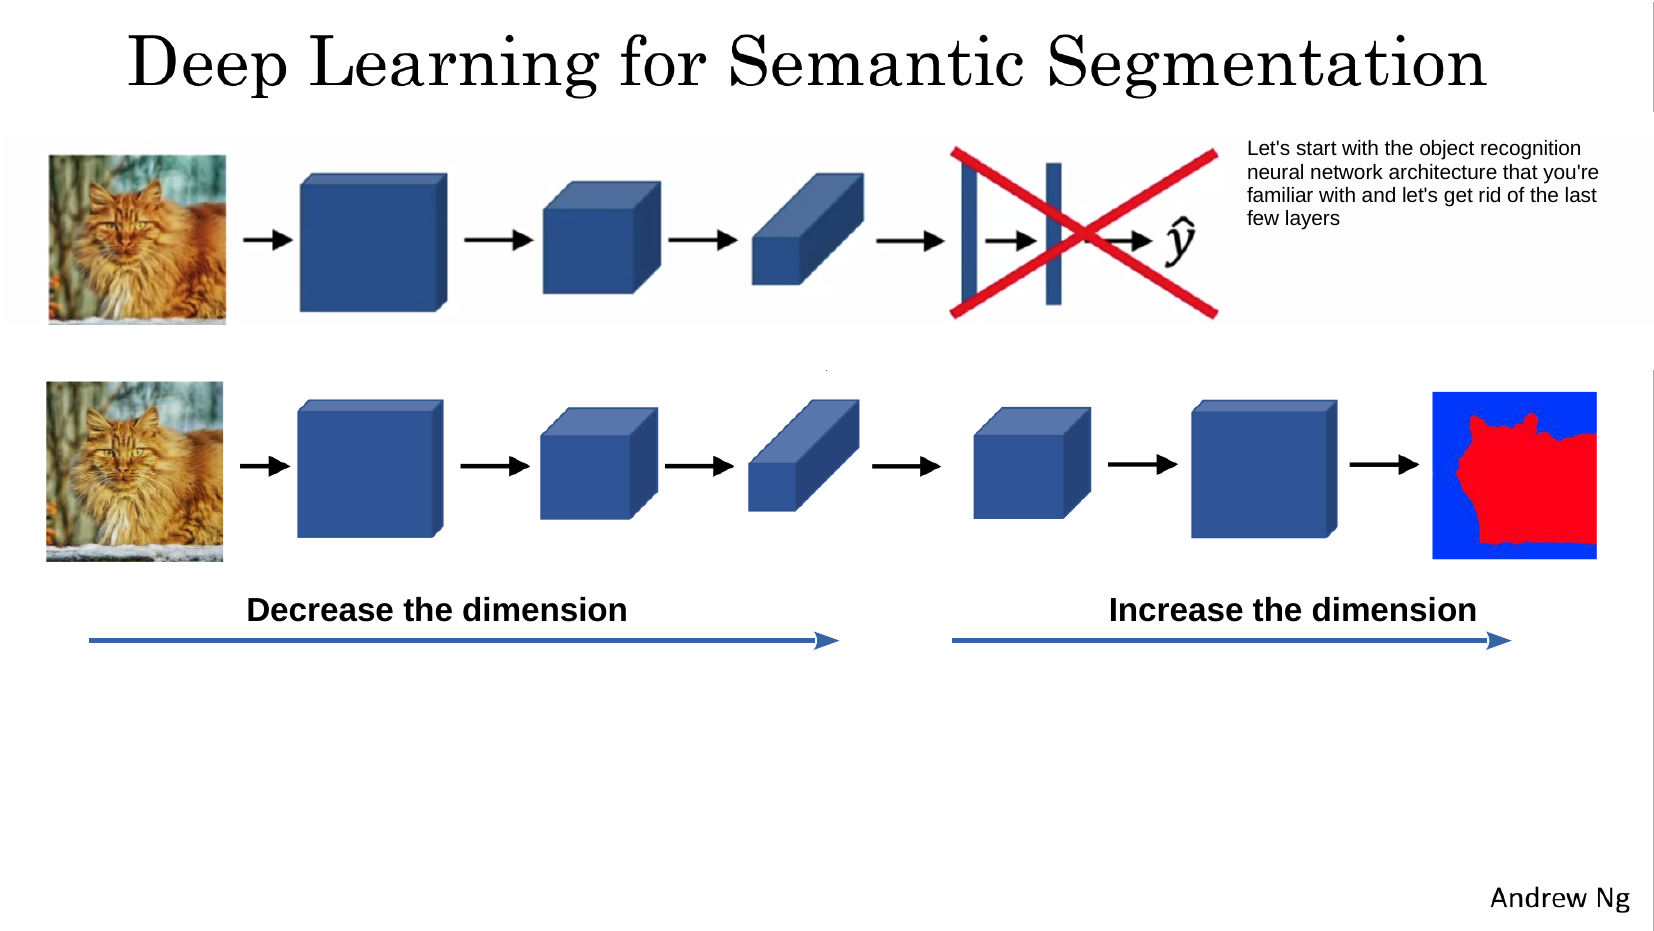

Let's start with the object recognition neural network architecture that you're familiar with and let's get rid of the last few layers
Decrease the dimension
Increase the dimension